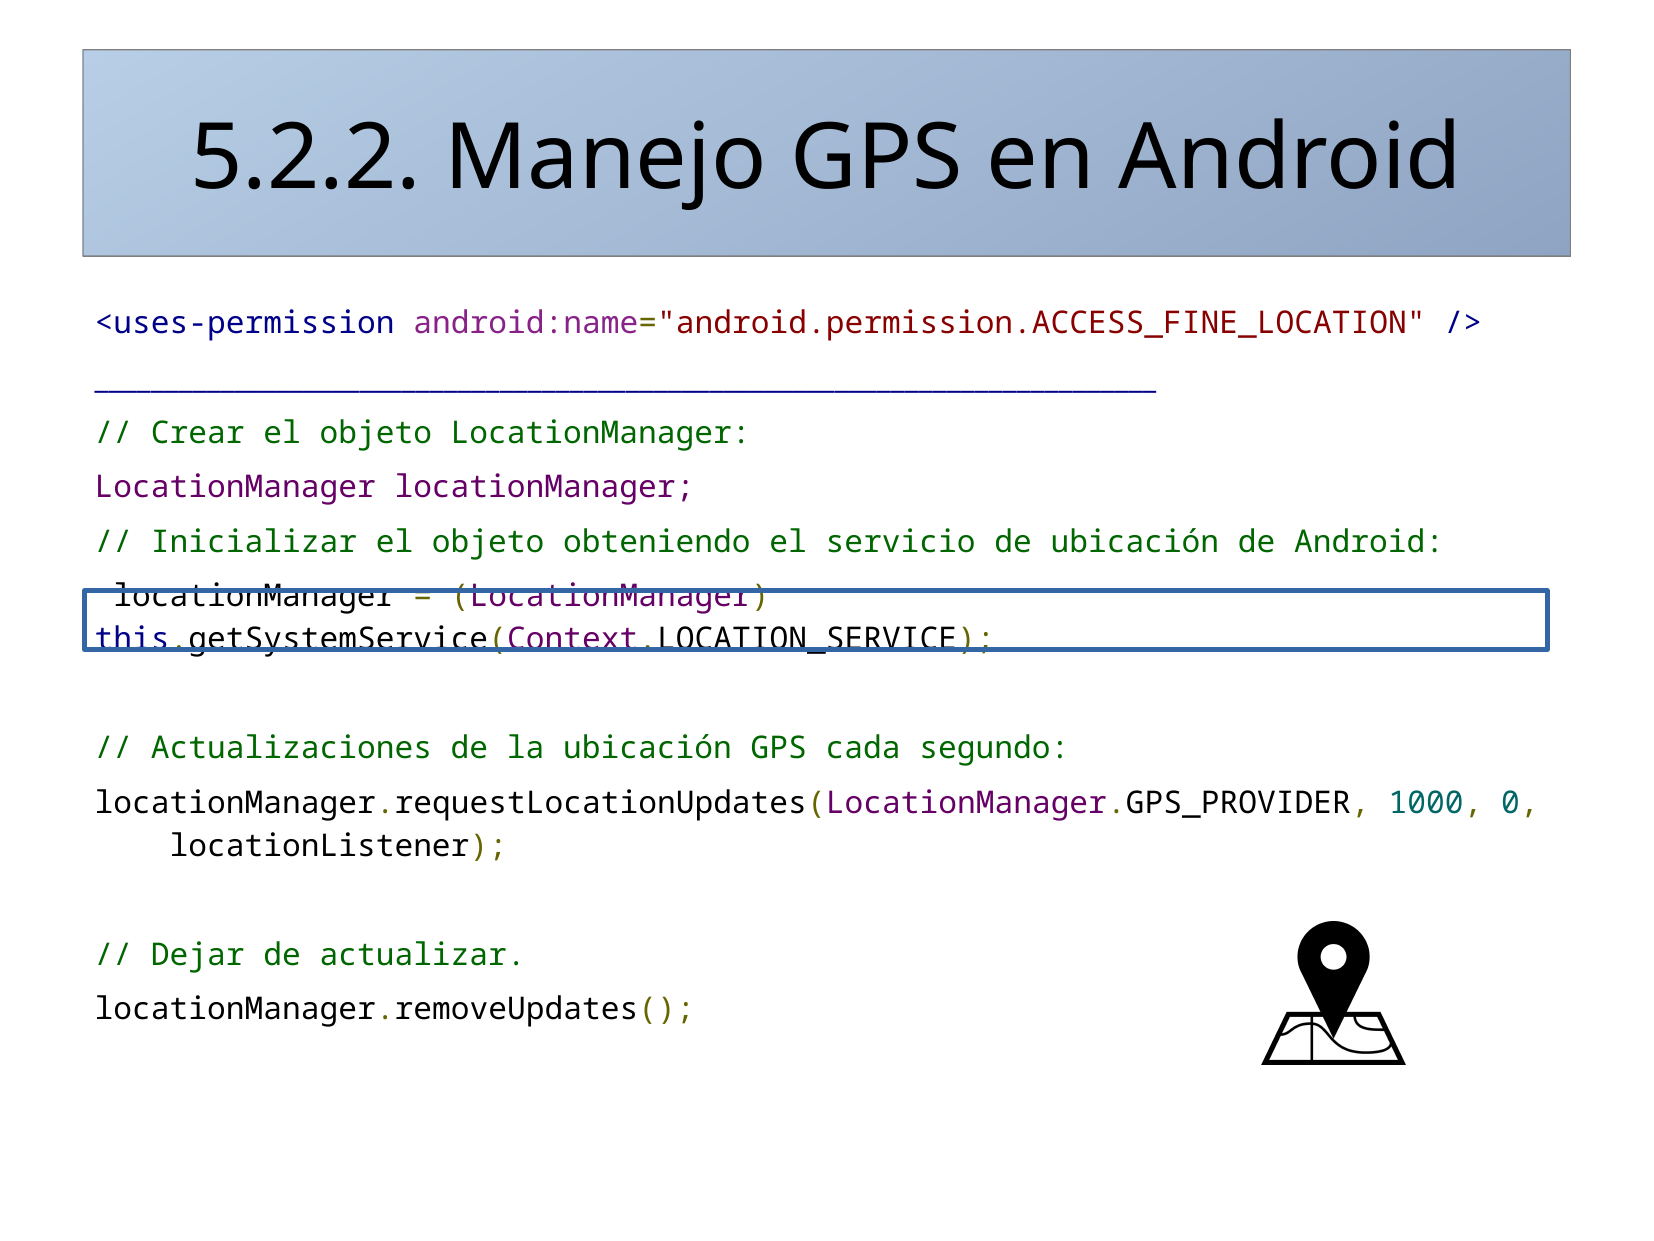

# 5.2.2. Manejo GPS en Android
<uses-permission android:name="android.permission.ACCESS_FINE_LOCATION" />
____________________________________________________________________________
// Crear el objeto LocationManager:
LocationManager locationManager;
// Inicializar el objeto obteniendo el servicio de ubicación de Android:
 locationManager = (LocationManager) this.getSystemService(Context.LOCATION_SERVICE);
// Actualizaciones de la ubicación GPS cada segundo:
locationManager.requestLocationUpdates(LocationManager.GPS_PROVIDER, 1000, 0, locationListener);
// Dejar de actualizar.
locationManager.removeUpdates();